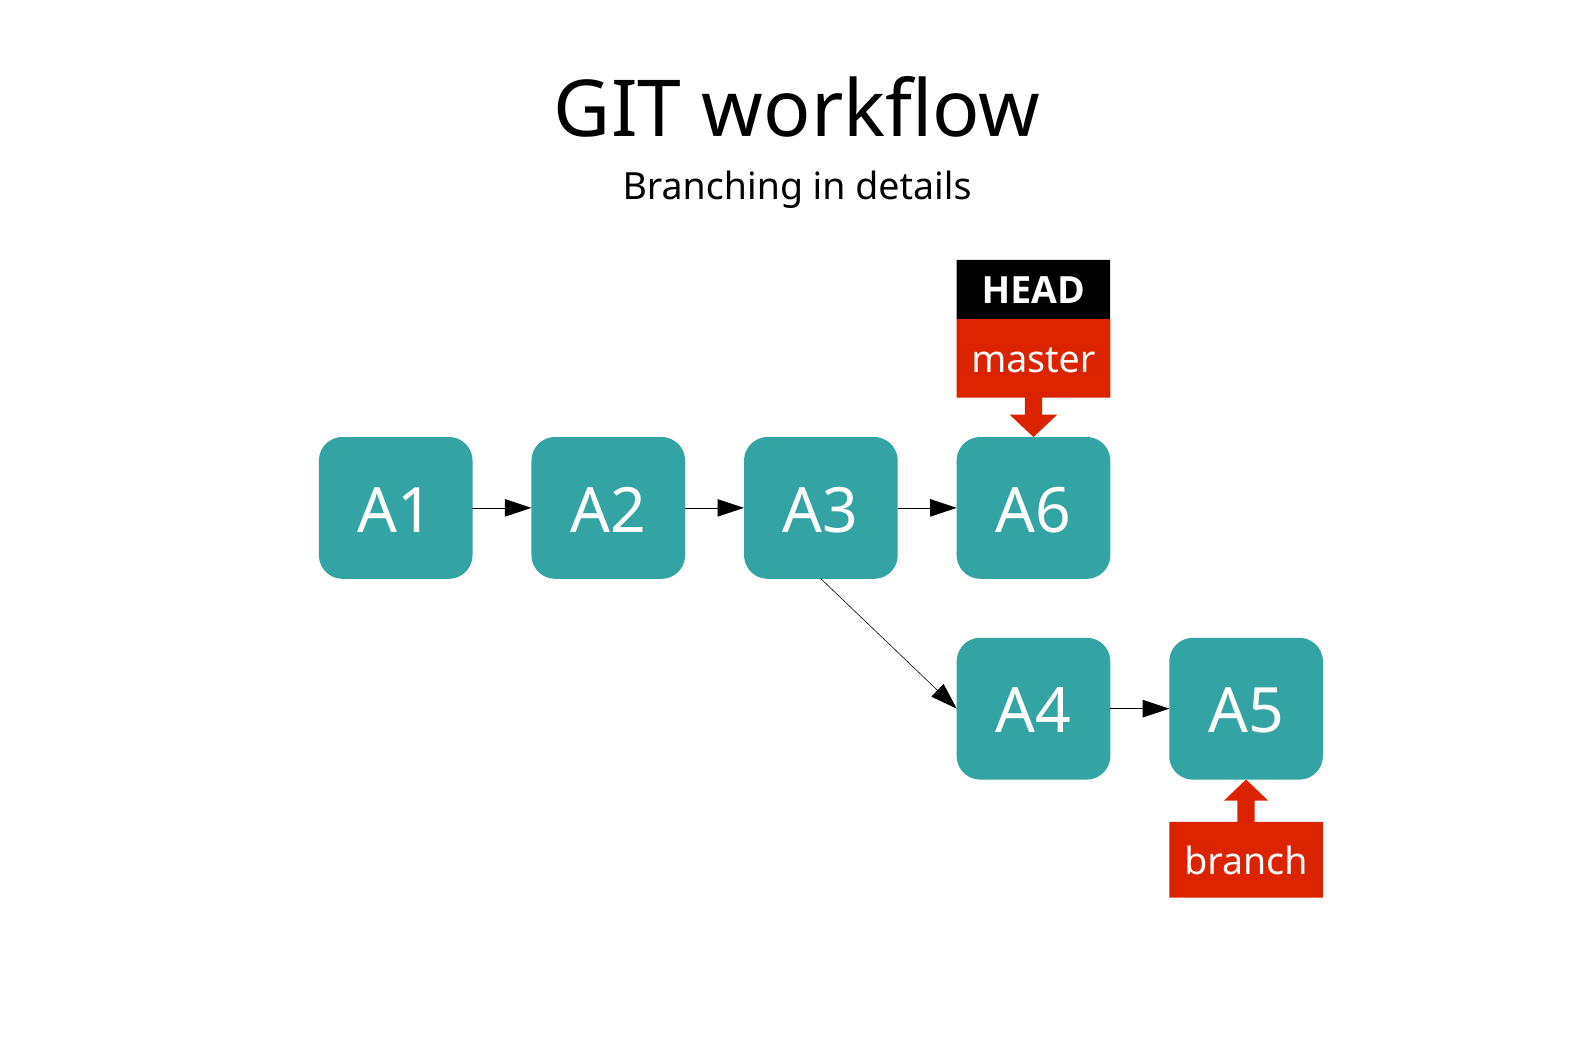

# GIT workflow Branching in details
HEAD
master
A1
A2
A3
A6
A4
A5
branch